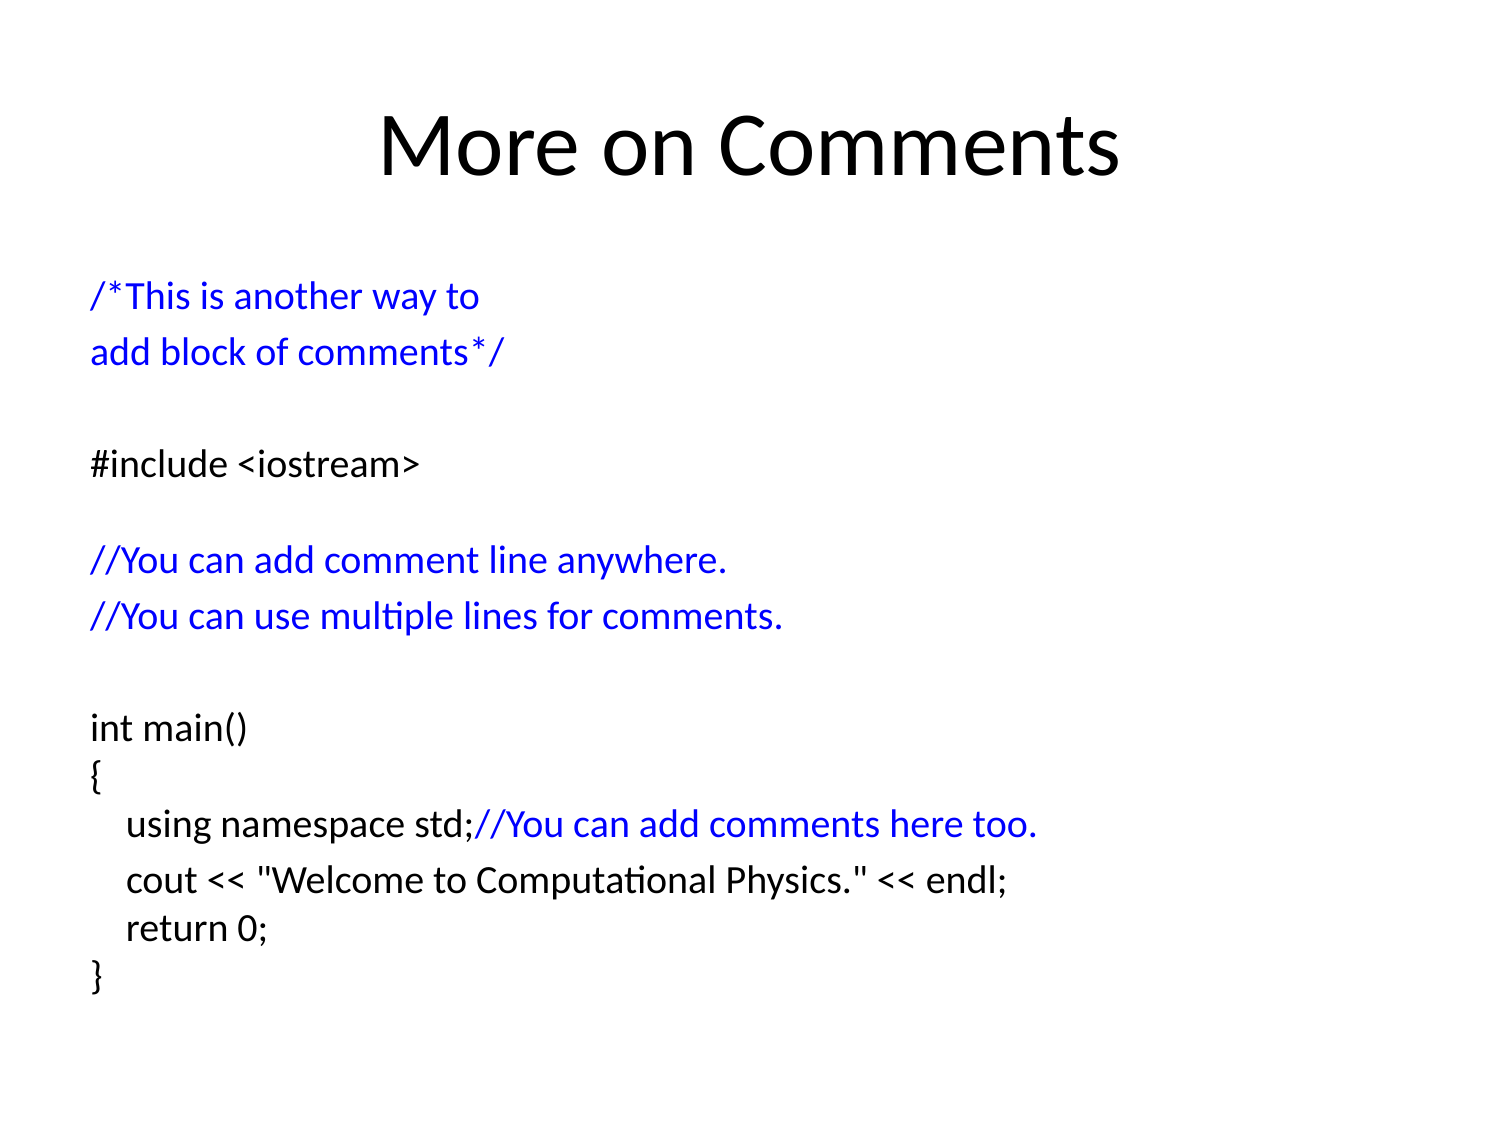

# More on Comments
/*This is another way to
add block of comments*/
#include <iostream>
//You can add comment line anywhere.
//You can use multiple lines for comments.
int main()
{
 using namespace std;//You can add comments here too.
 cout << "Welcome to Computational Physics." << endl;
 return 0;
}